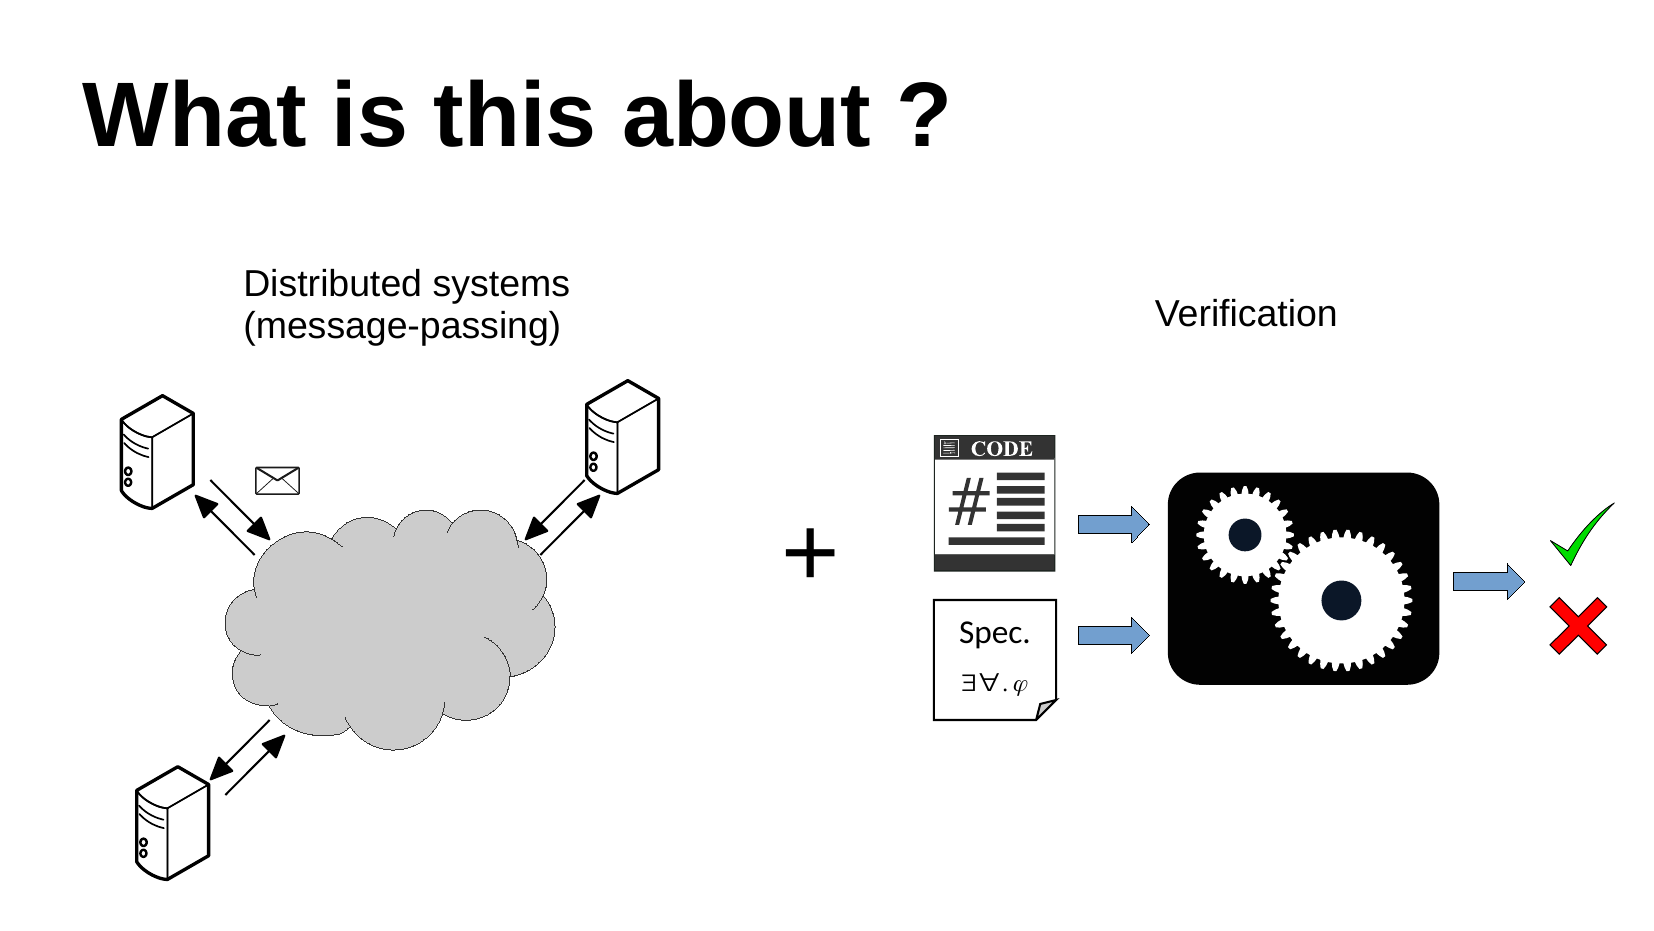

# What is this about ?
Distributed systems
(message-passing)
Verification
Spec.
+